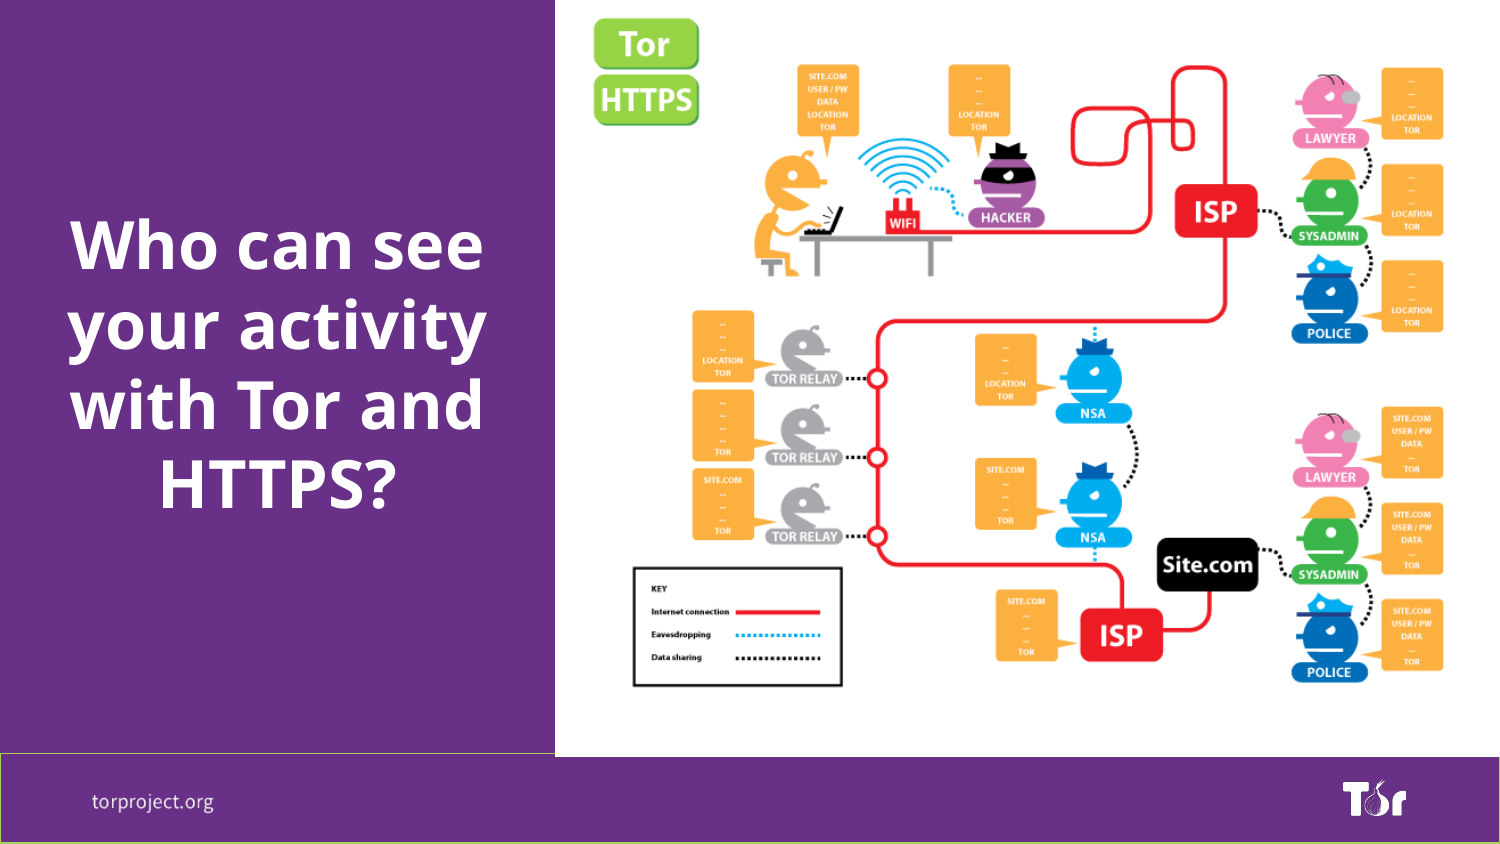

Who can see your activity with Tor and HTTPS?